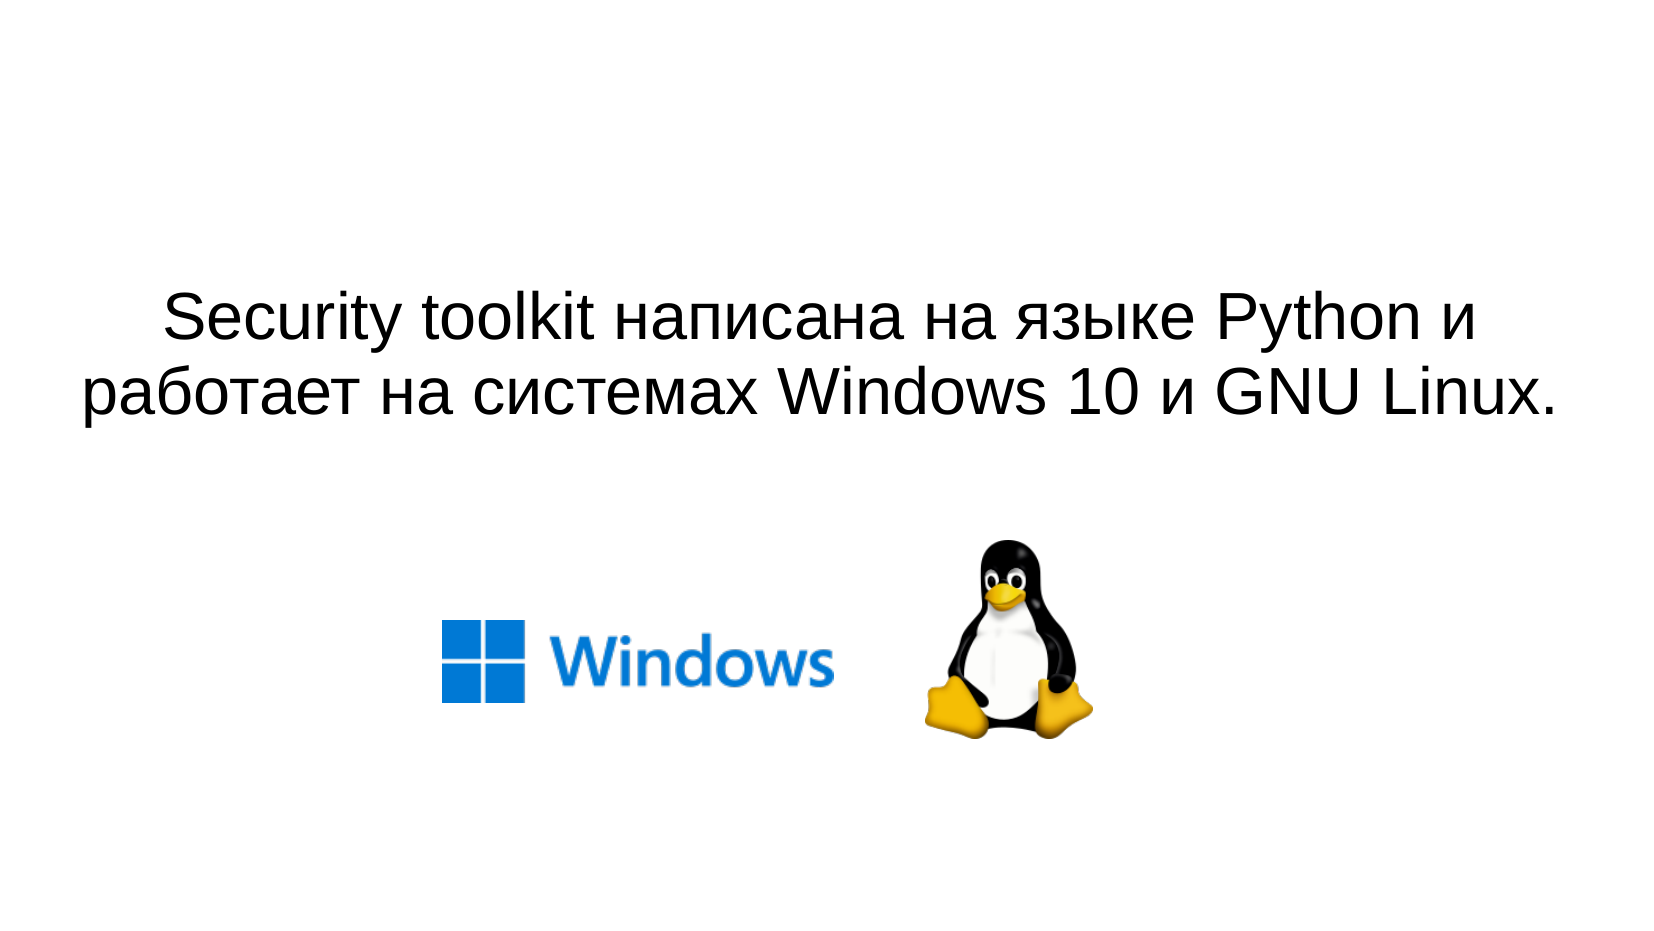

Security toolkit написана на языке Python и работает на системах Windows 10 и GNU Linux.